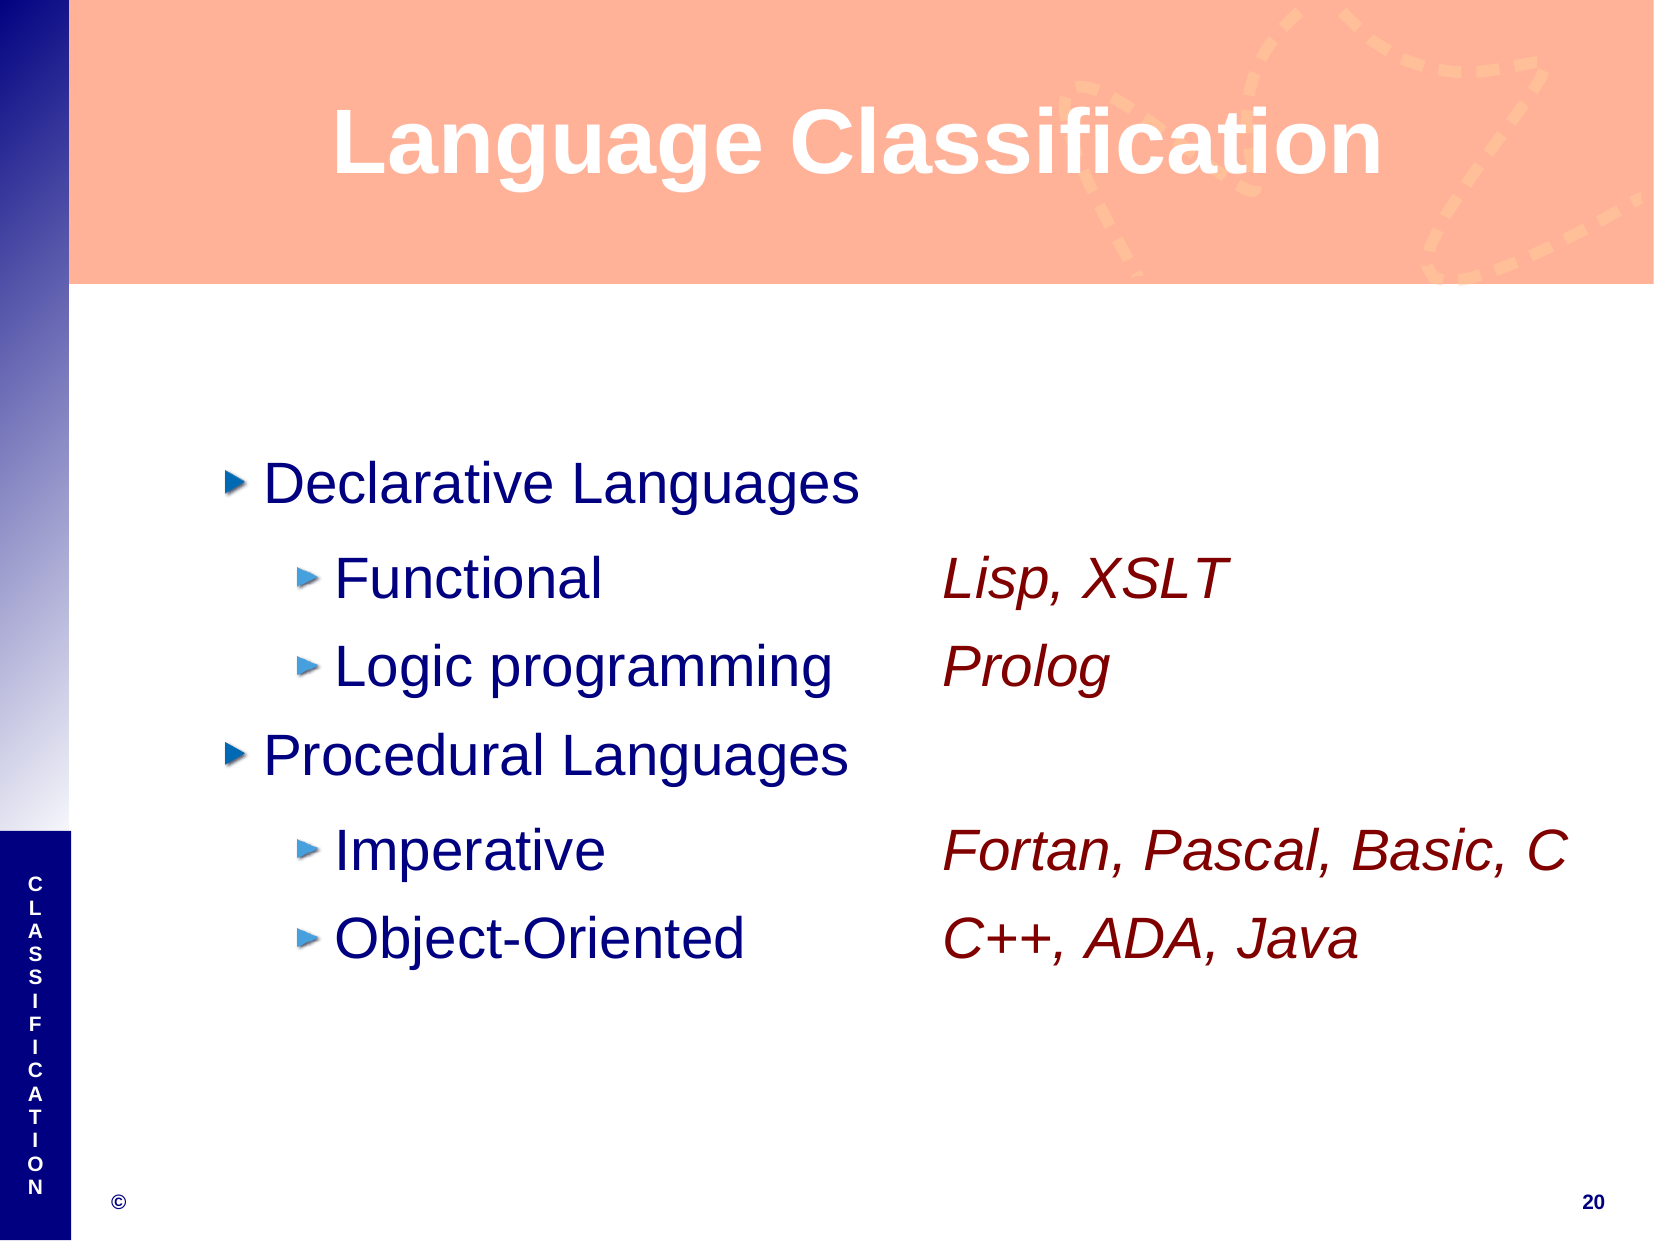

# Language Classification
Declarative Languages
Functional	Lisp, XSLT
Logic programming	Prolog
Procedural Languages
Imperative	Fortan, Pascal, Basic, C
Object-Oriented	C++, ADA, Java
C
L
A
S
S
I
F
I
C
A
T
I
O
N